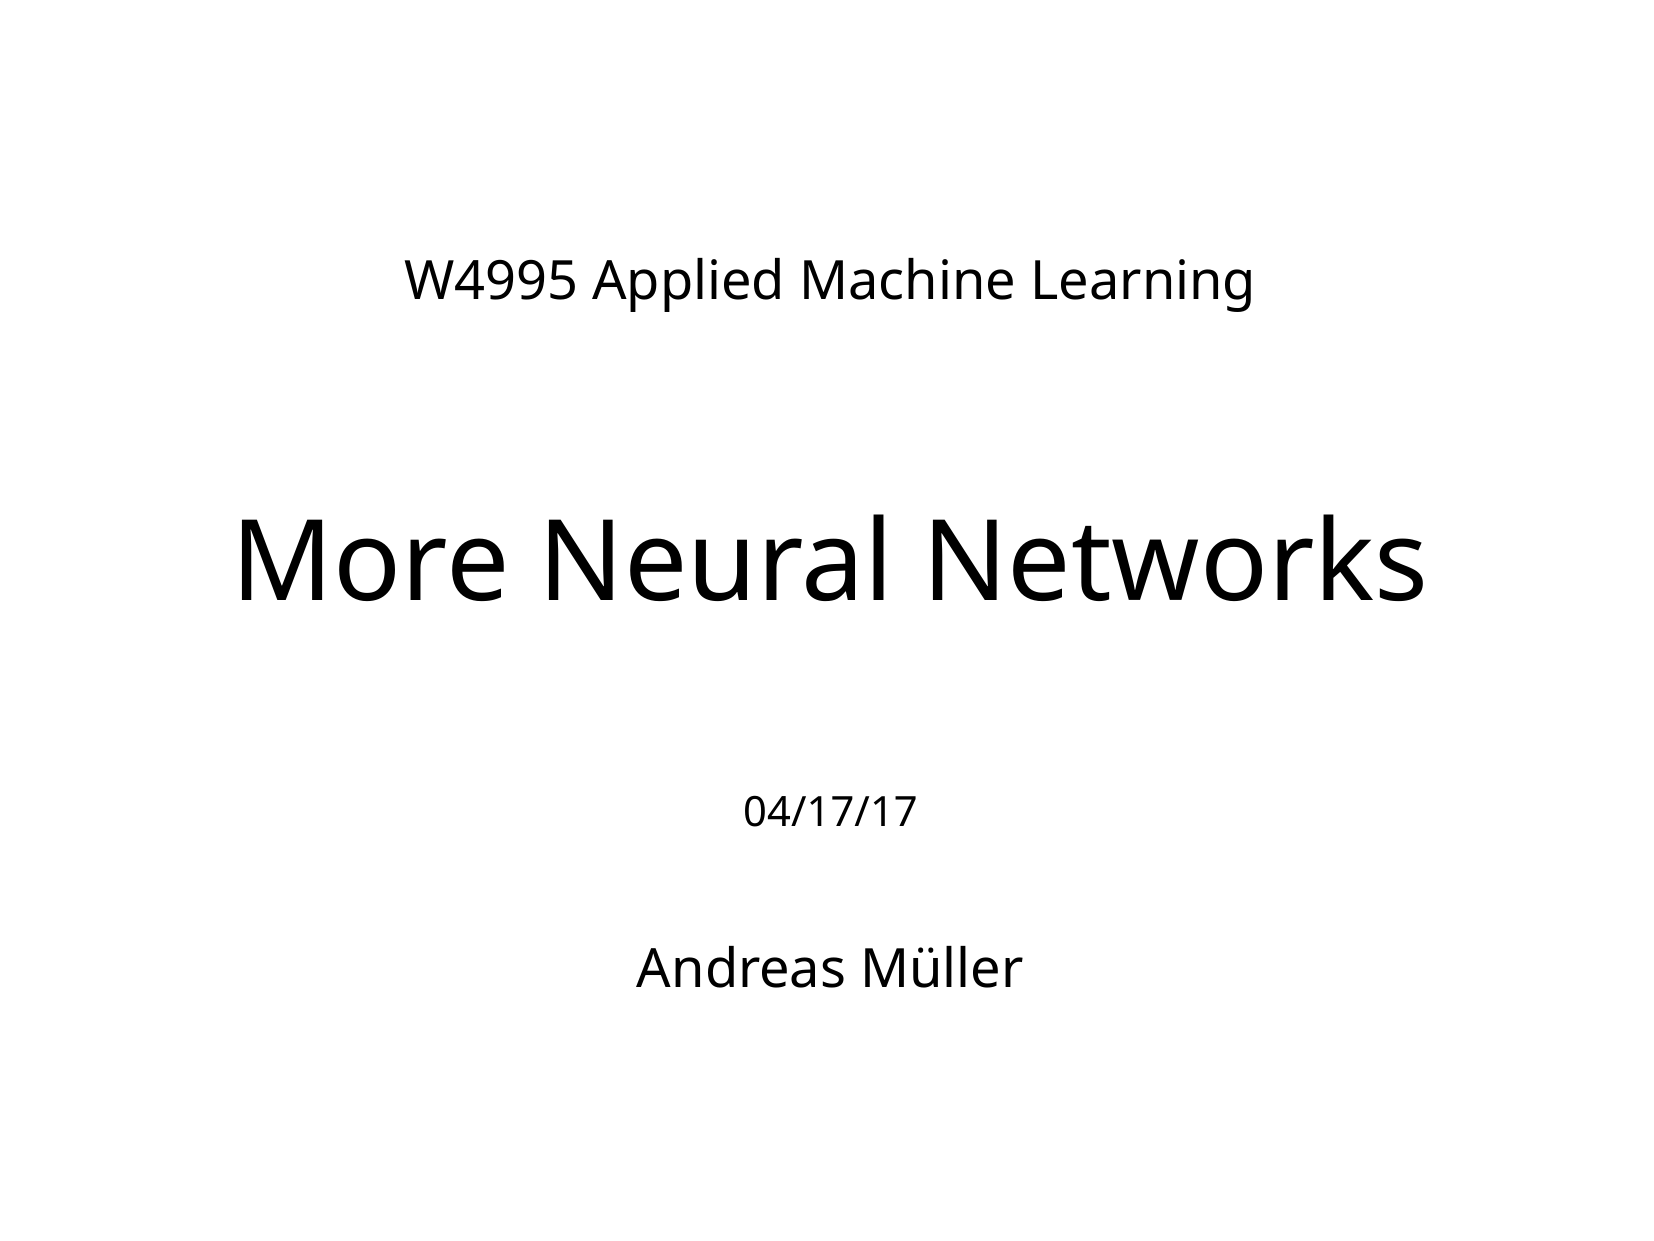

W4995 Applied Machine Learning
More Neural Networks
04/17/17
Andreas Müller